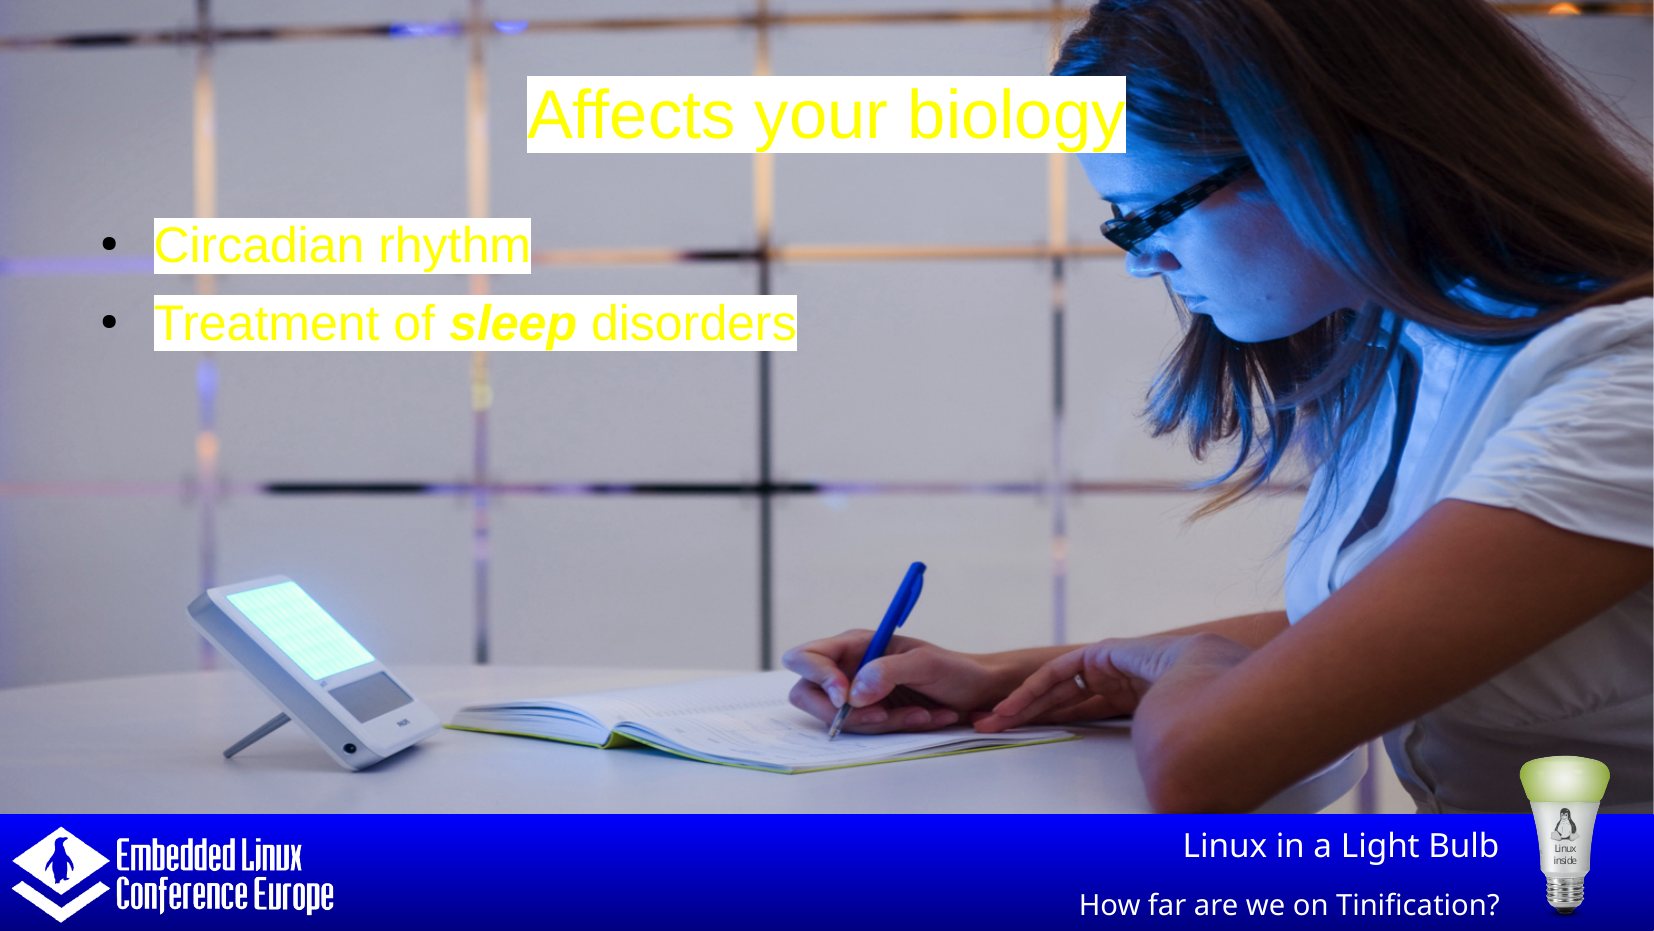

# Affects your biology
Circadian rhythm
Treatment of sleep disorders